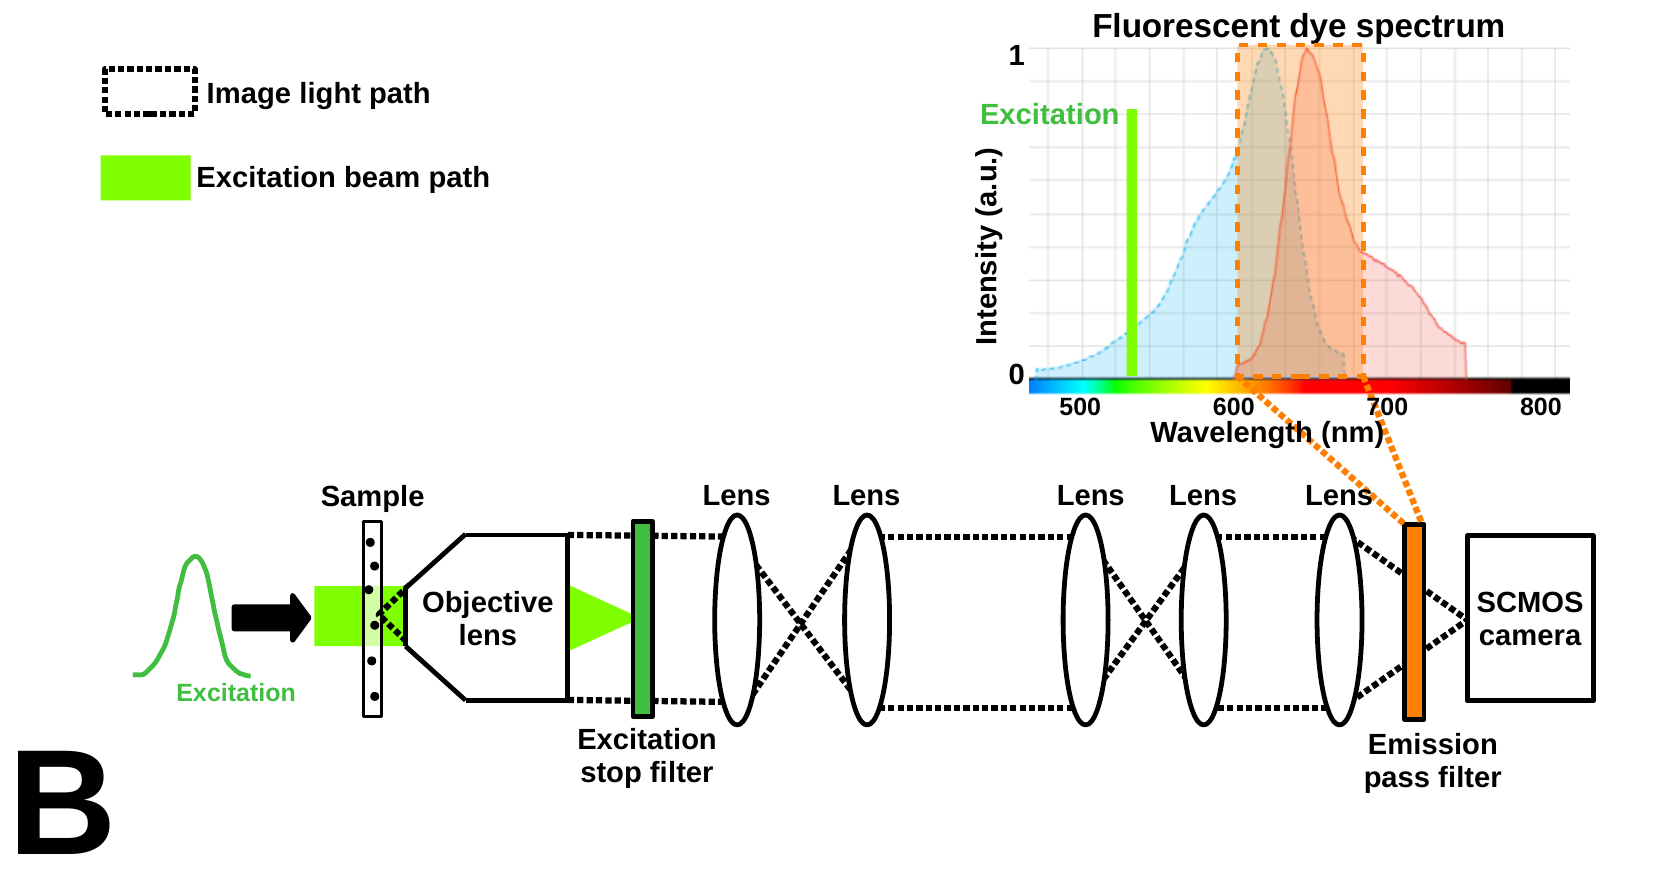

Fluorescent dye spectrum
1
Image light path
Excitation
Excitation beam path
Intensity (a.u.)
0
500
600
700
800
Wavelength (nm)
Lens
Lens
Lens
Lens
Lens
Sample
Objective lens
SCMOS camera
Excitation
B
Excitation stop filter
Emission pass filter
Fluorescence